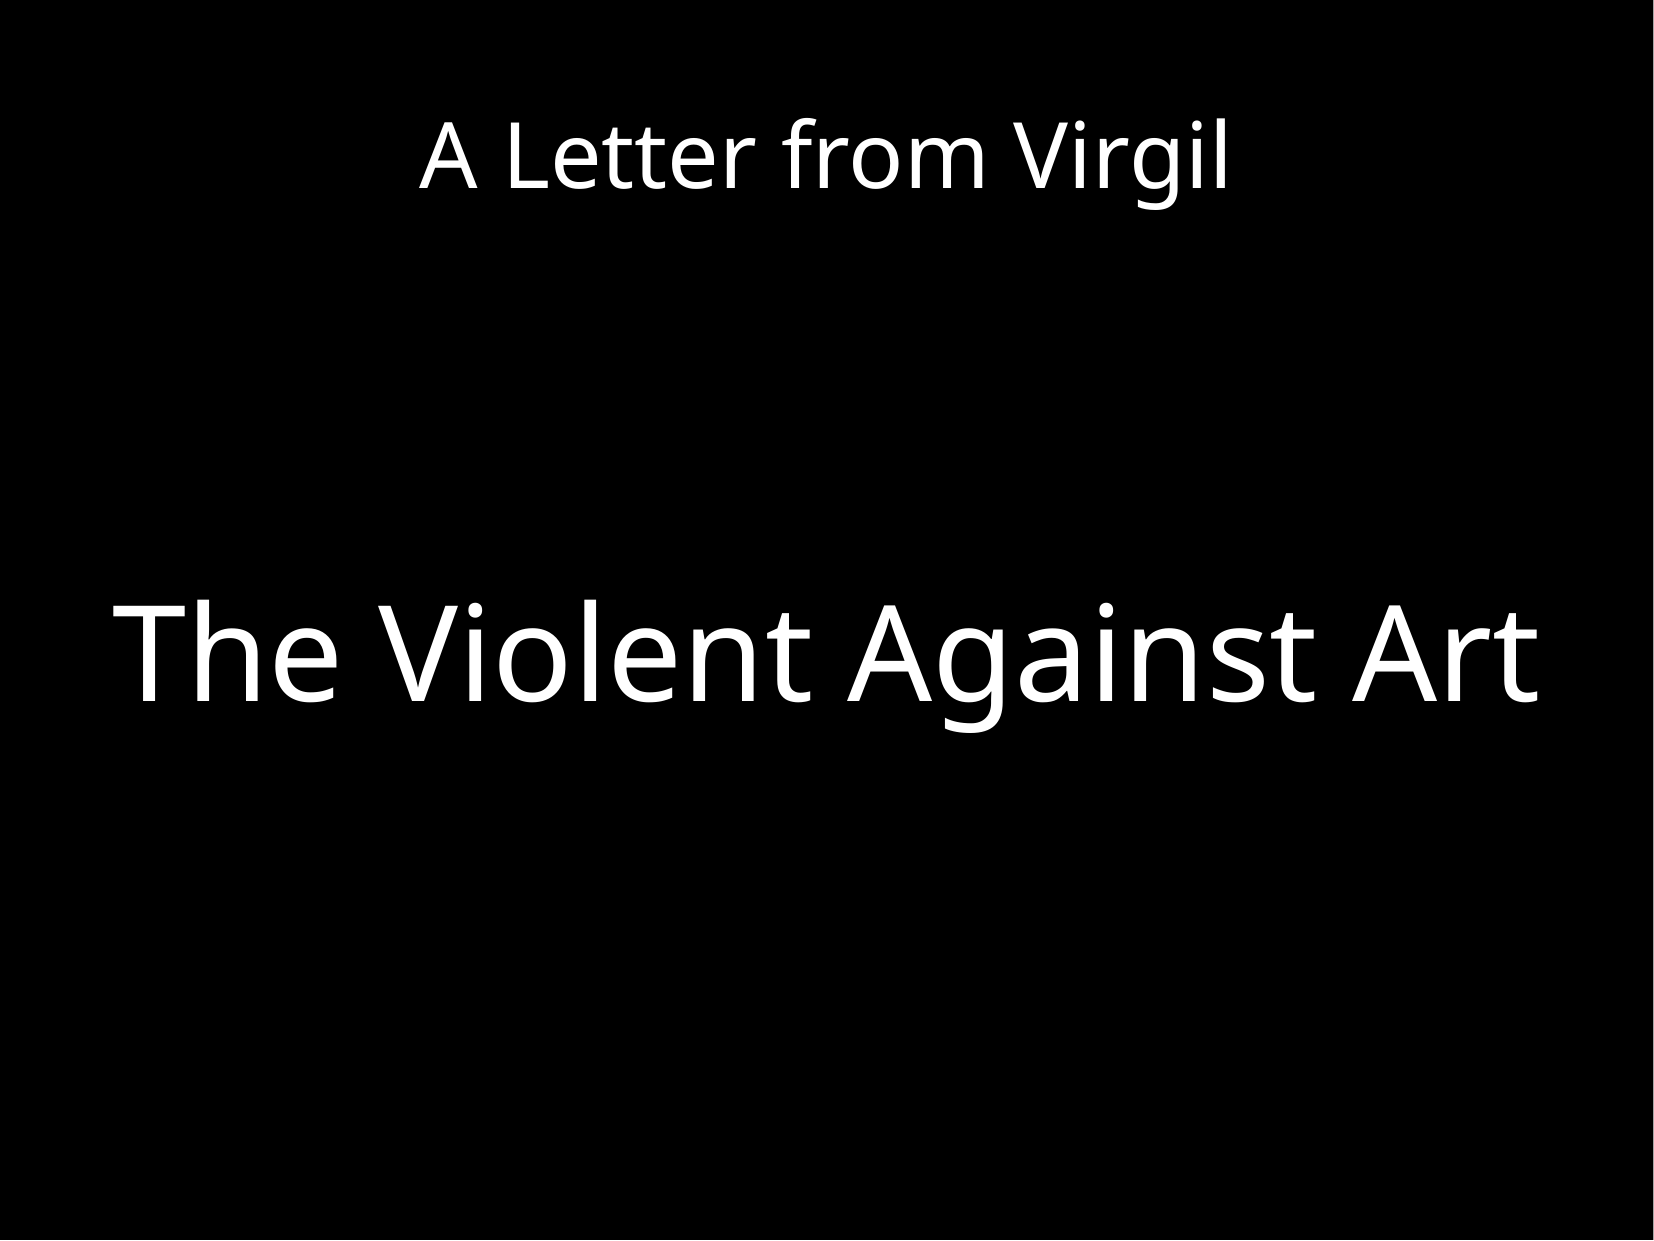

# A Letter from Virgil
The Violent Against Art